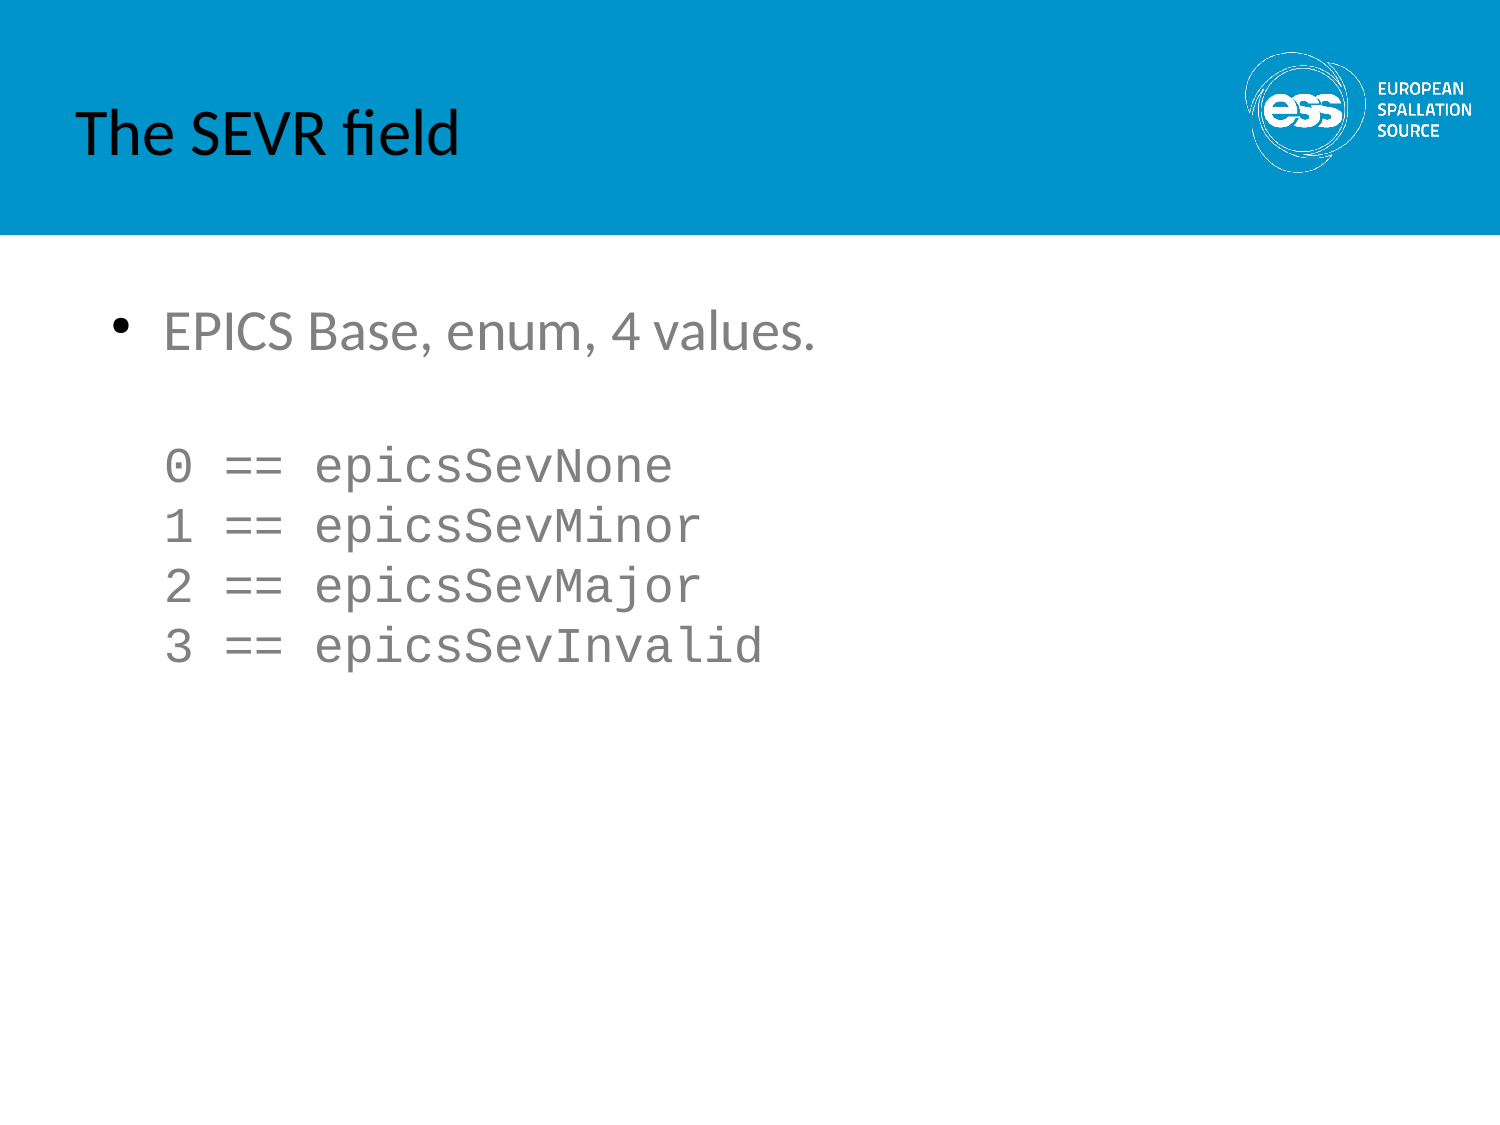

# The SEVR field
EPICS Base, enum, 4 values.
0 == epicsSevNone
1 == epicsSevMinor
2 == epicsSevMajor
3 == epicsSevInvalid